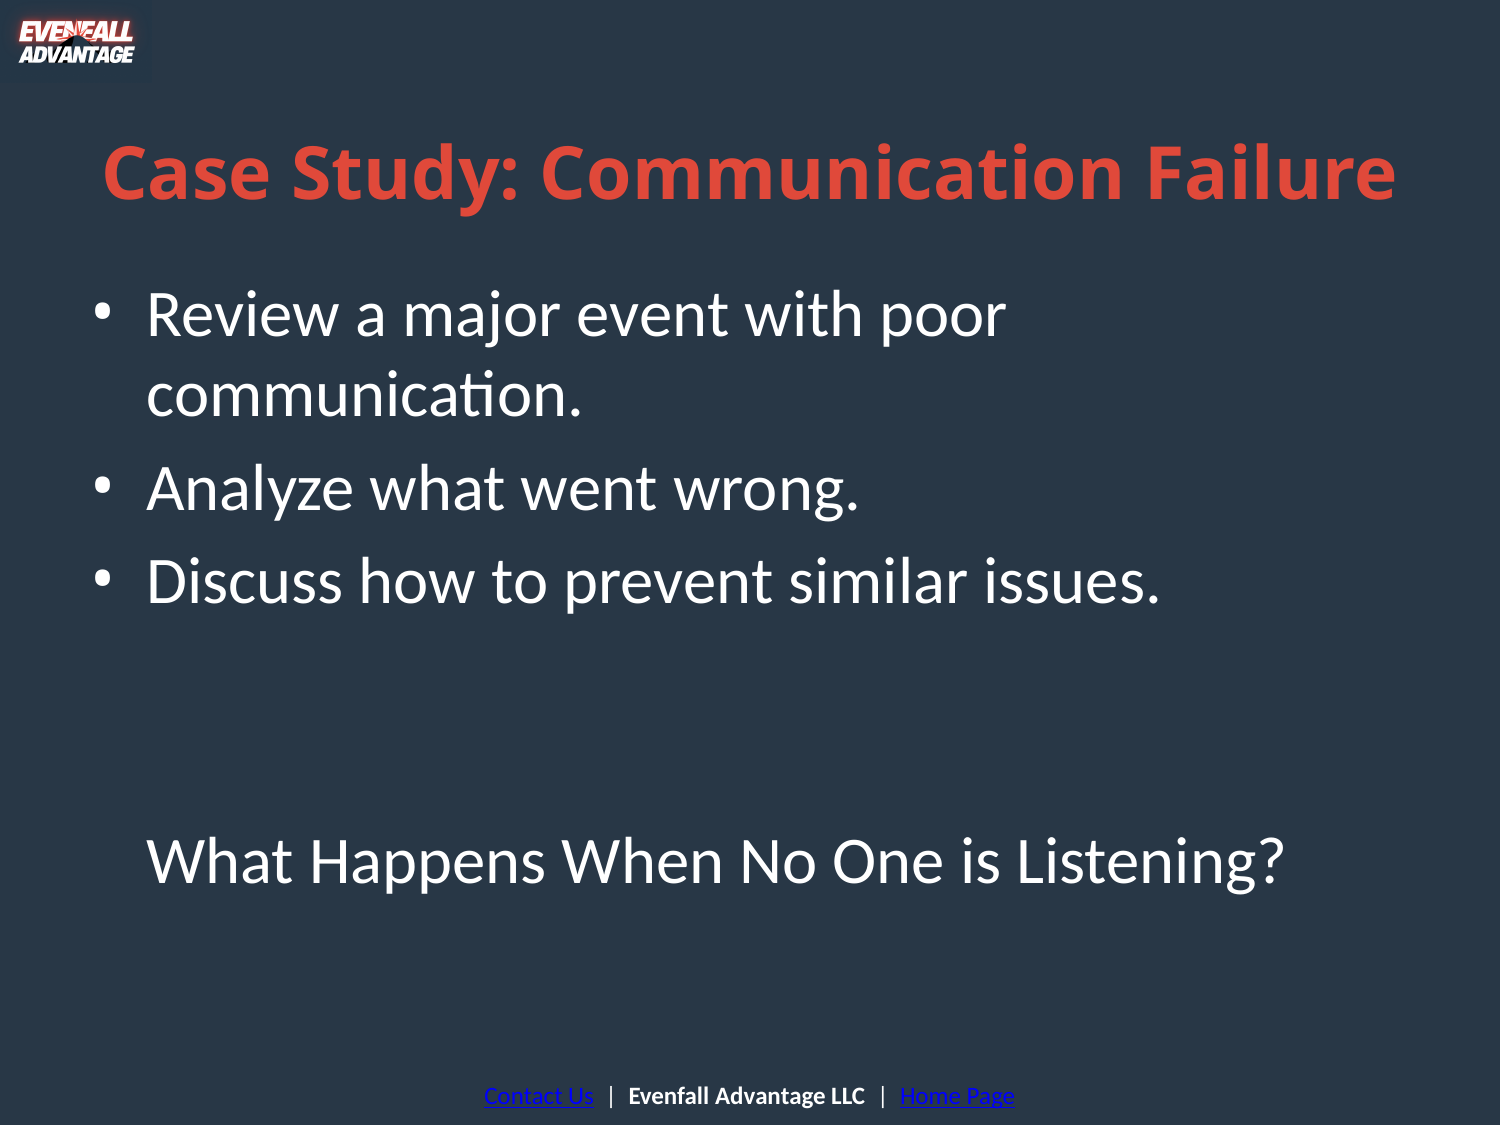

# Case Study: Communication Failure
Review a major event with poor communication.
Analyze what went wrong.
Discuss how to prevent similar issues.
What Happens When No One is Listening?